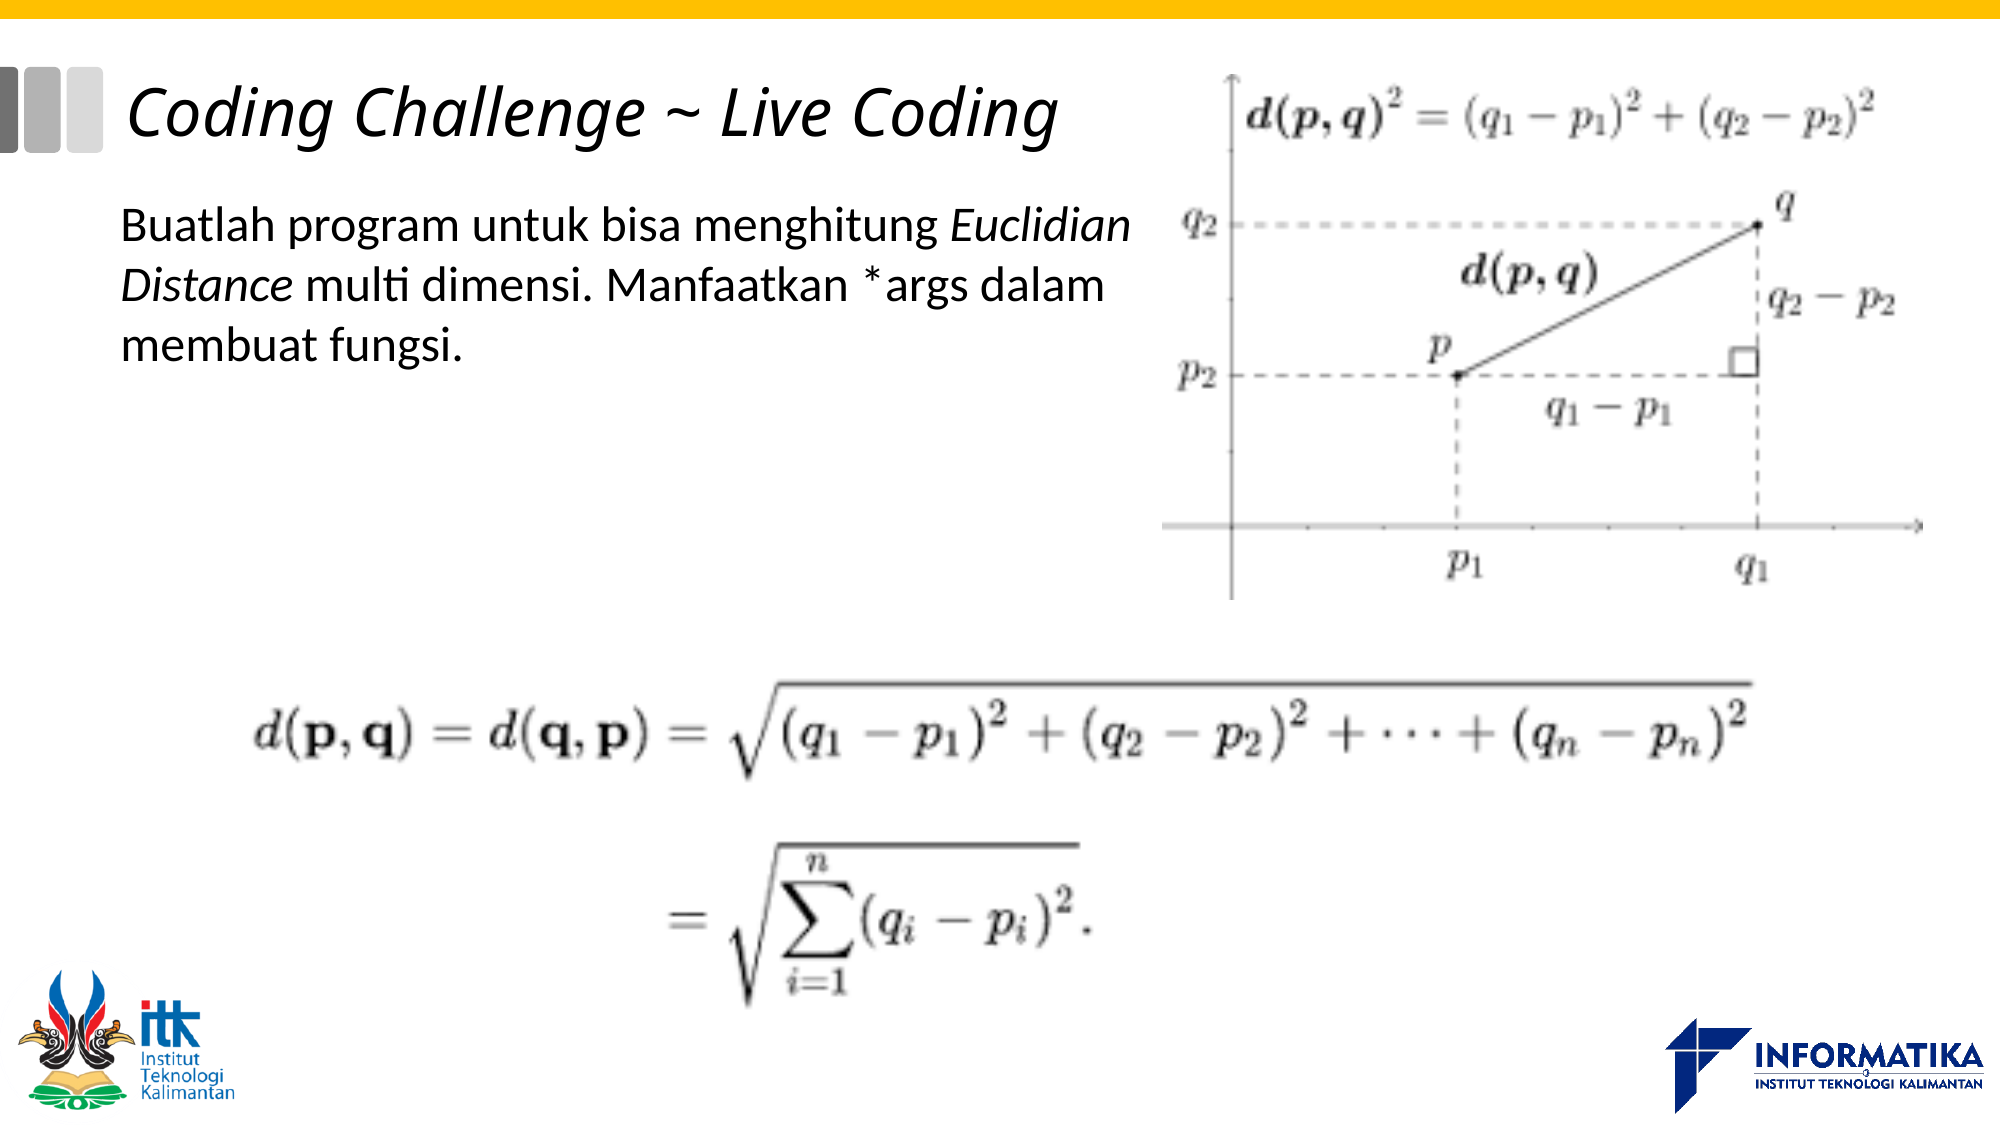

# Coding Challenge ~ Live Coding
Buatlah program untuk bisa menghitung Euclidian Distance multi dimensi. Manfaatkan *args dalam membuat fungsi.